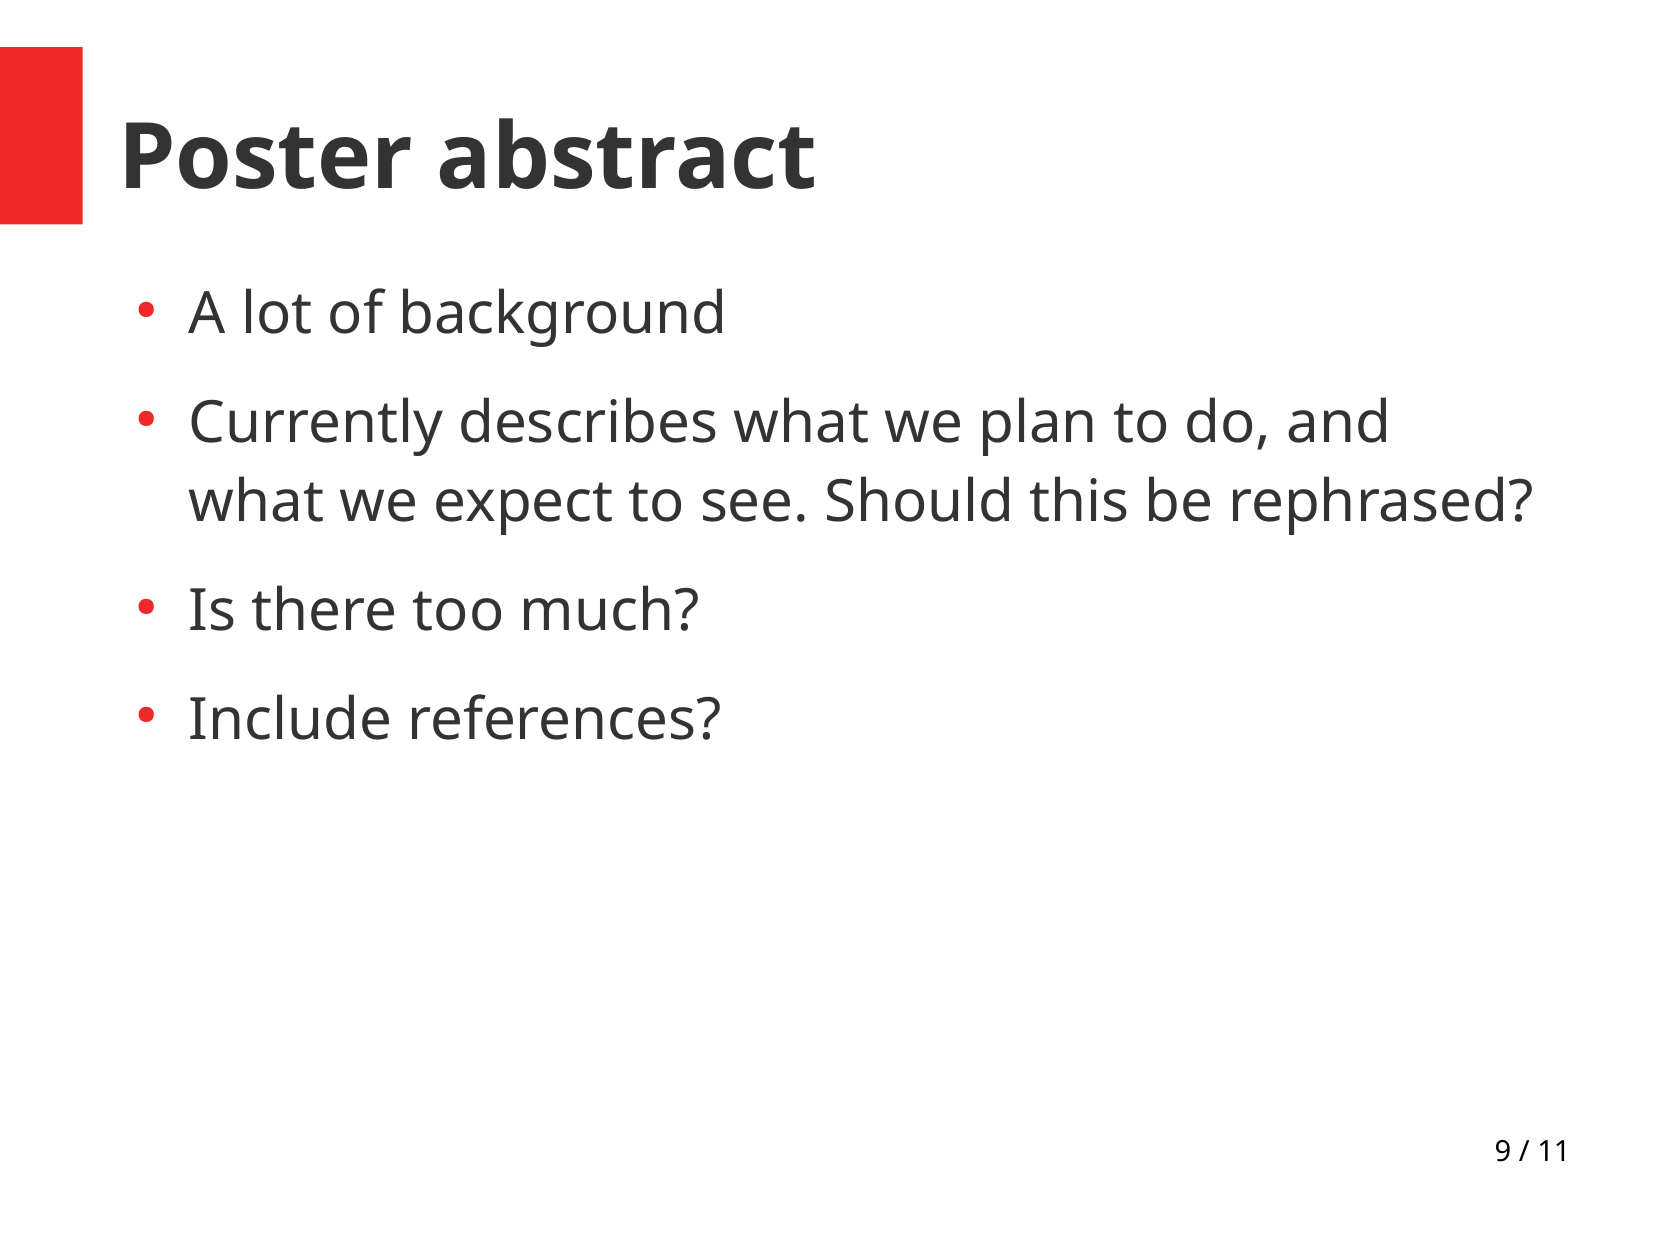

# Poster abstract
A lot of background
Currently describes what we plan to do, and what we expect to see. Should this be rephrased?
Is there too much?
Include references?
9